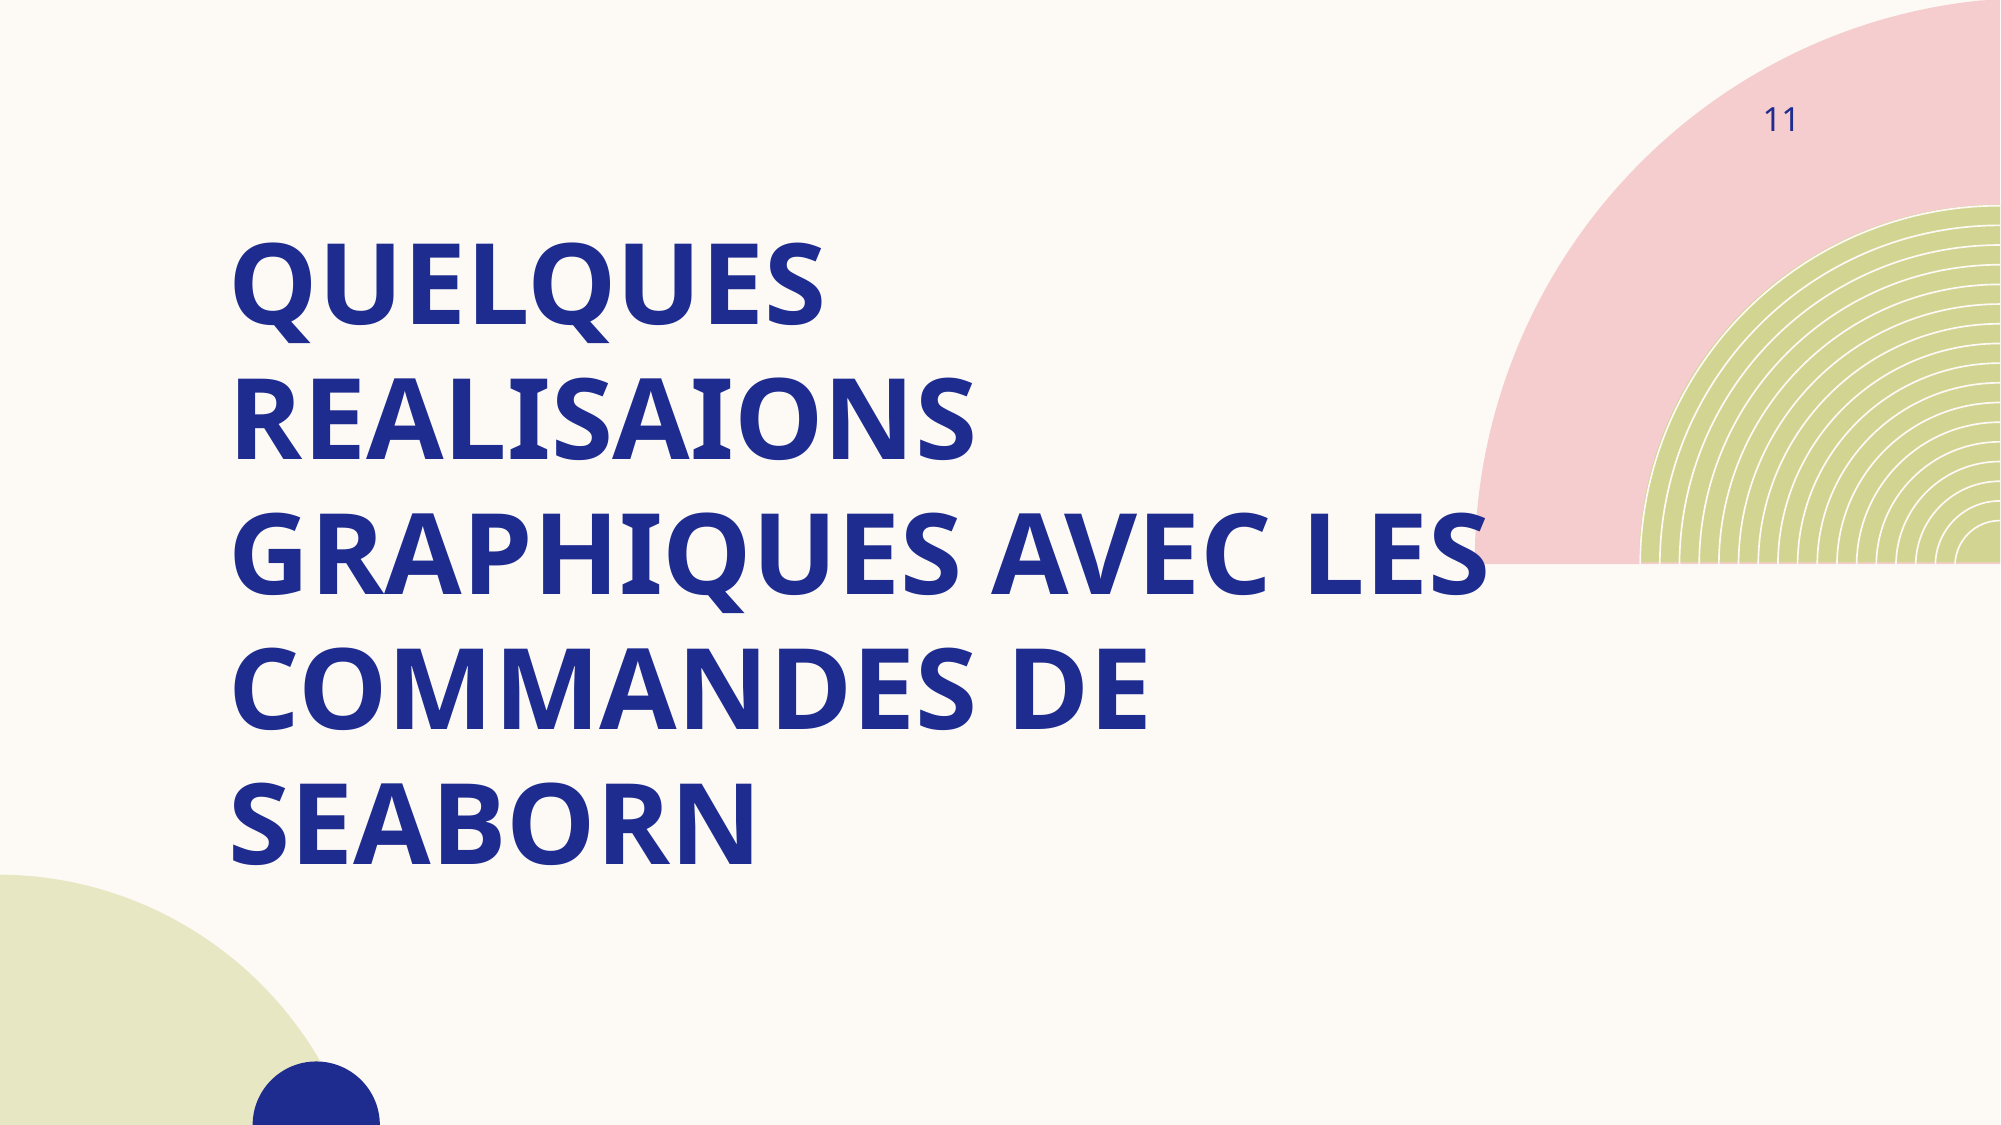

# QUELQUES REALISAIONS GRAPHIQUES AVEC Les commandes de SEABORN